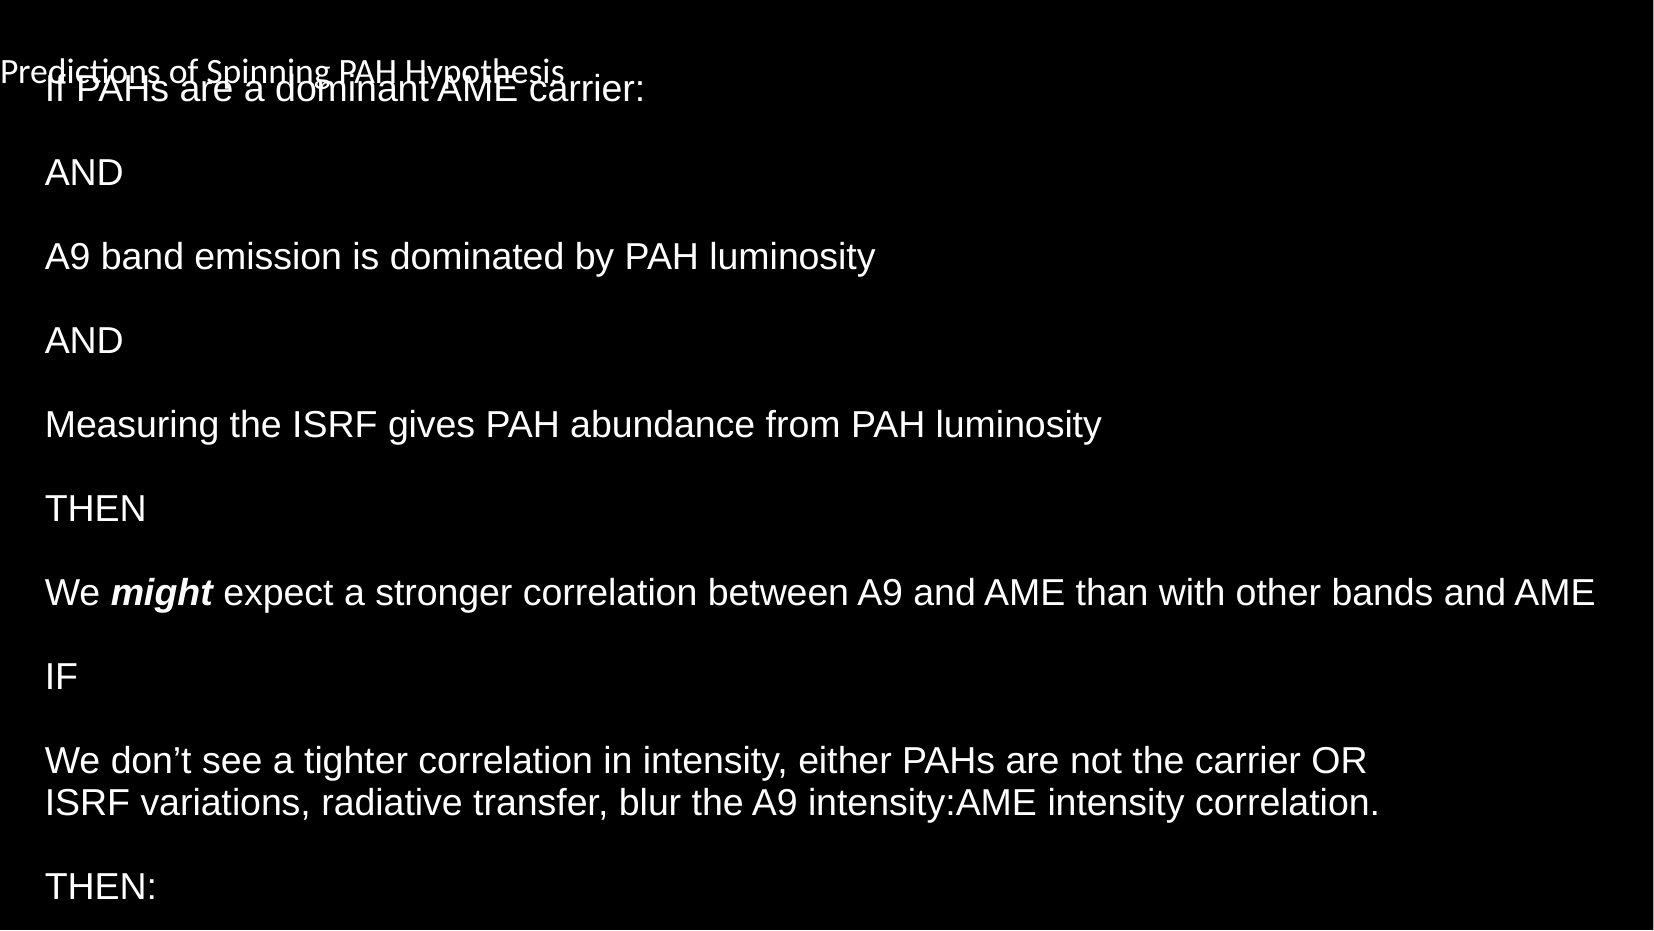

# Predictions of Spinning PAH Hypothesis
If PAHs are a dominant AME carrier:
AND
A9 band emission is dominated by PAH luminosity
AND
Measuring the ISRF gives PAH abundance from PAH luminosity
THEN
We might expect a stronger correlation between A9 and AME than with other bands and AME
IF
We don’t see a tighter correlation in intensity, either PAHs are not the carrier OR
ISRF variations, radiative transfer, blur the A9 intensity:AME intensity correlation.
THEN:
We need PAH abundance estimates rather than A9 intensity.